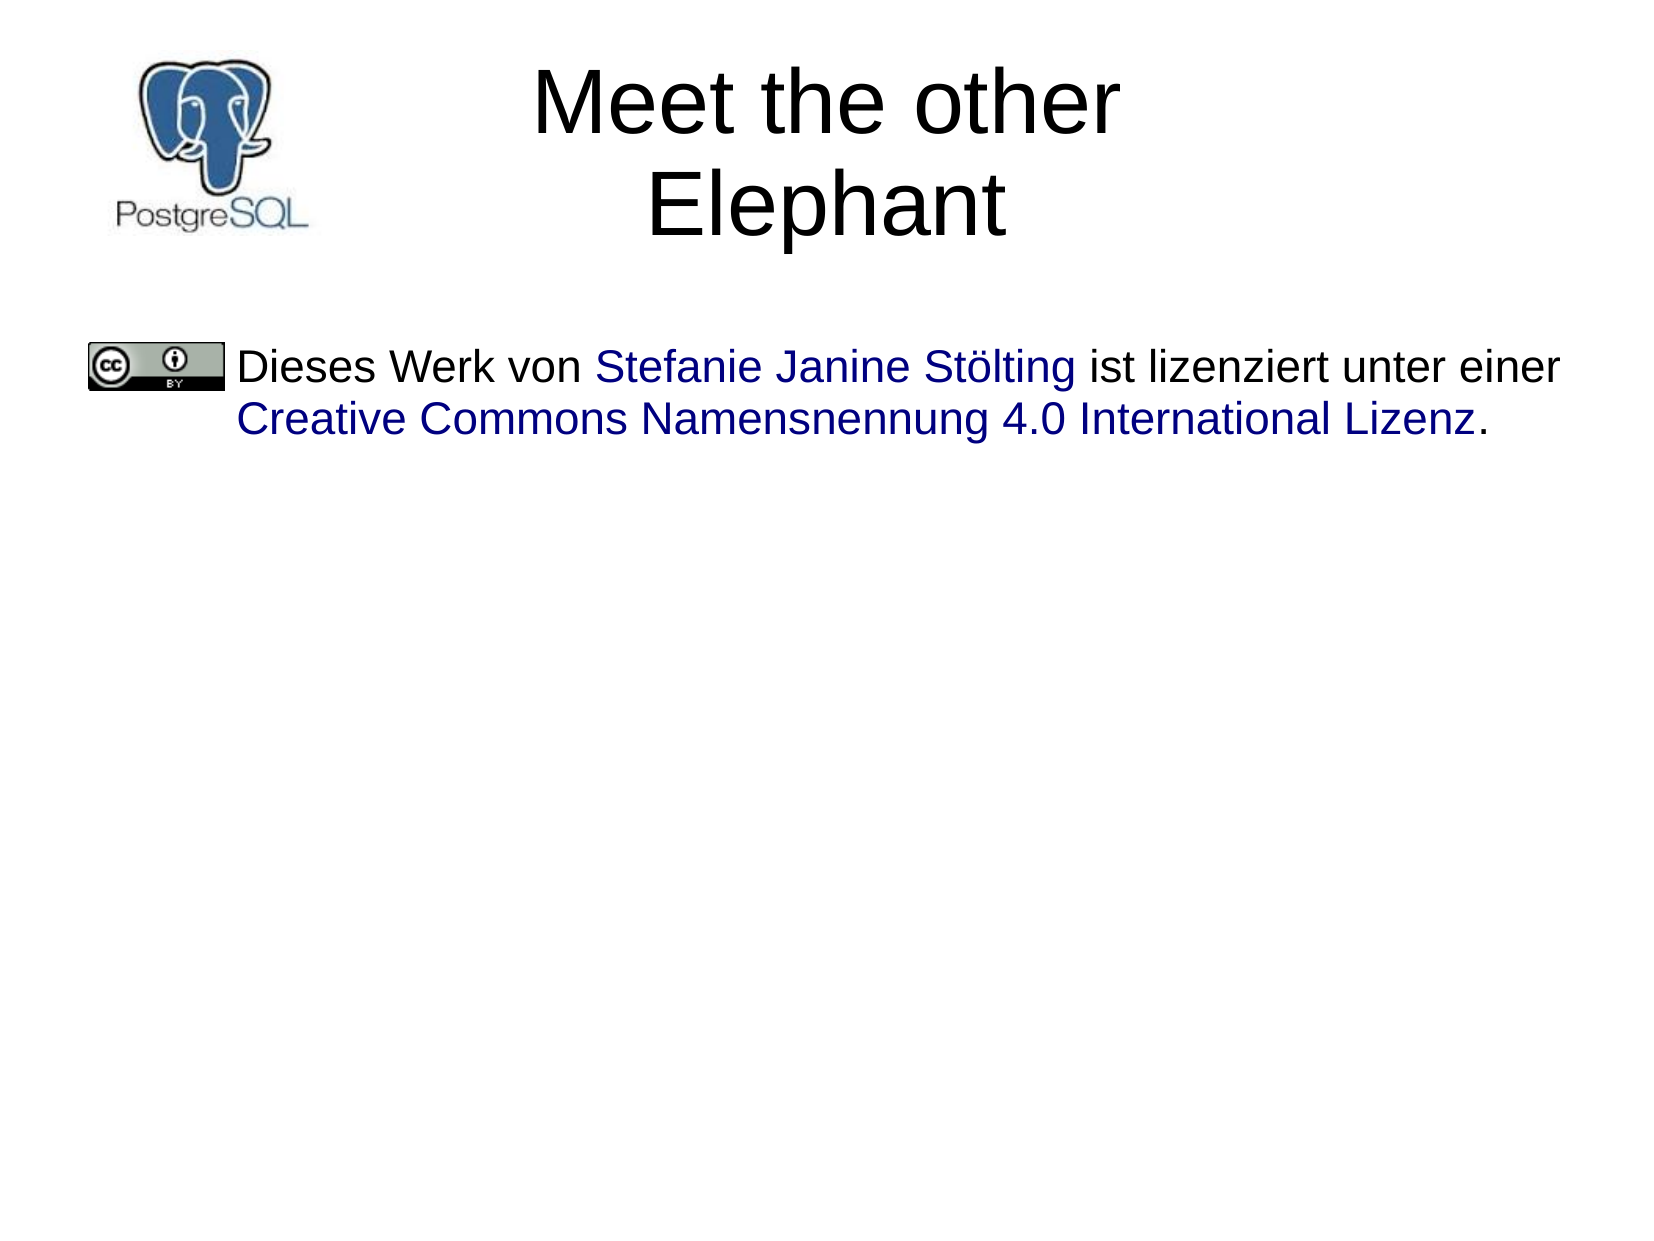

# Meet the other Elephant
Dieses Werk von Stefanie Janine Stölting ist lizenziert unter einer Creative Commons Namensnennung 4.0 International Lizenz.